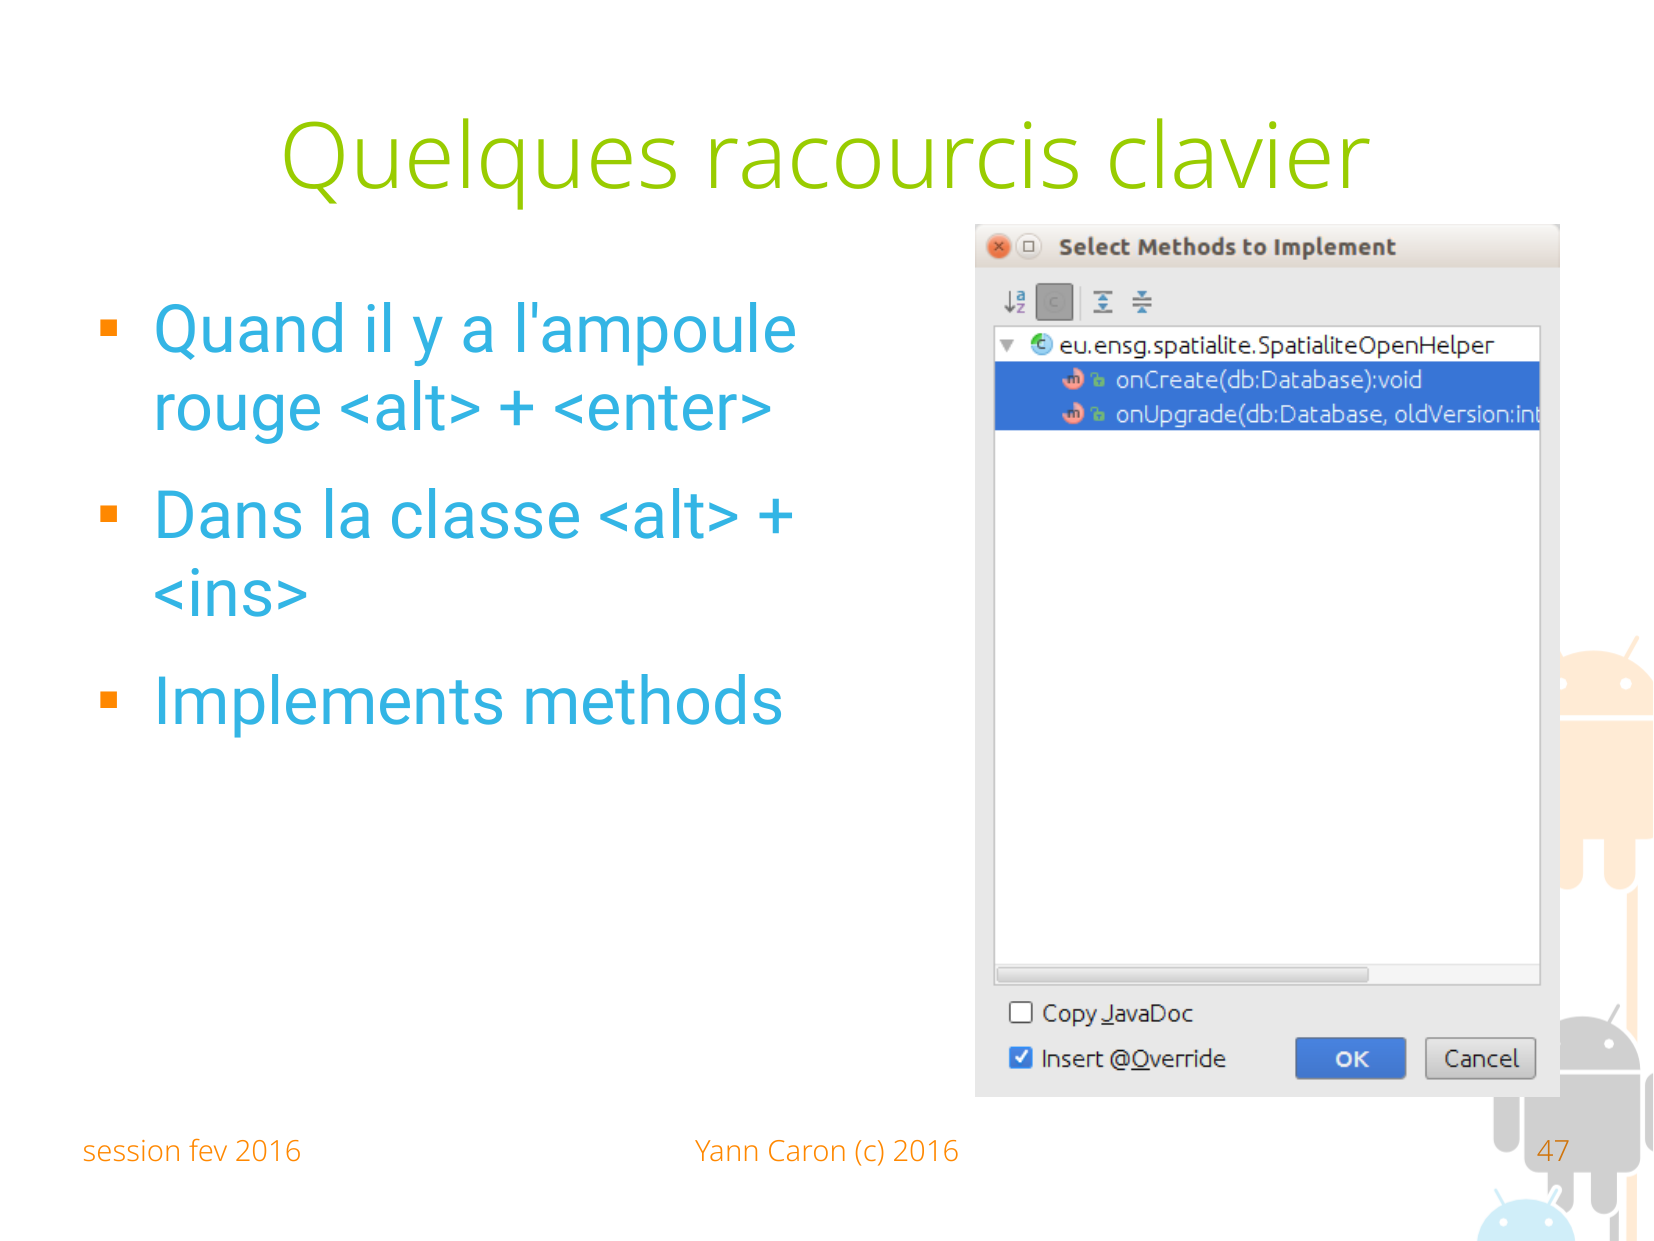

# Quelques racourcis clavier
Quand il y a l'ampoule rouge <alt> + <enter>
Dans la classe <alt> + <ins>
Implements methods
session fev 2016
Yann Caron (c) 2016
47